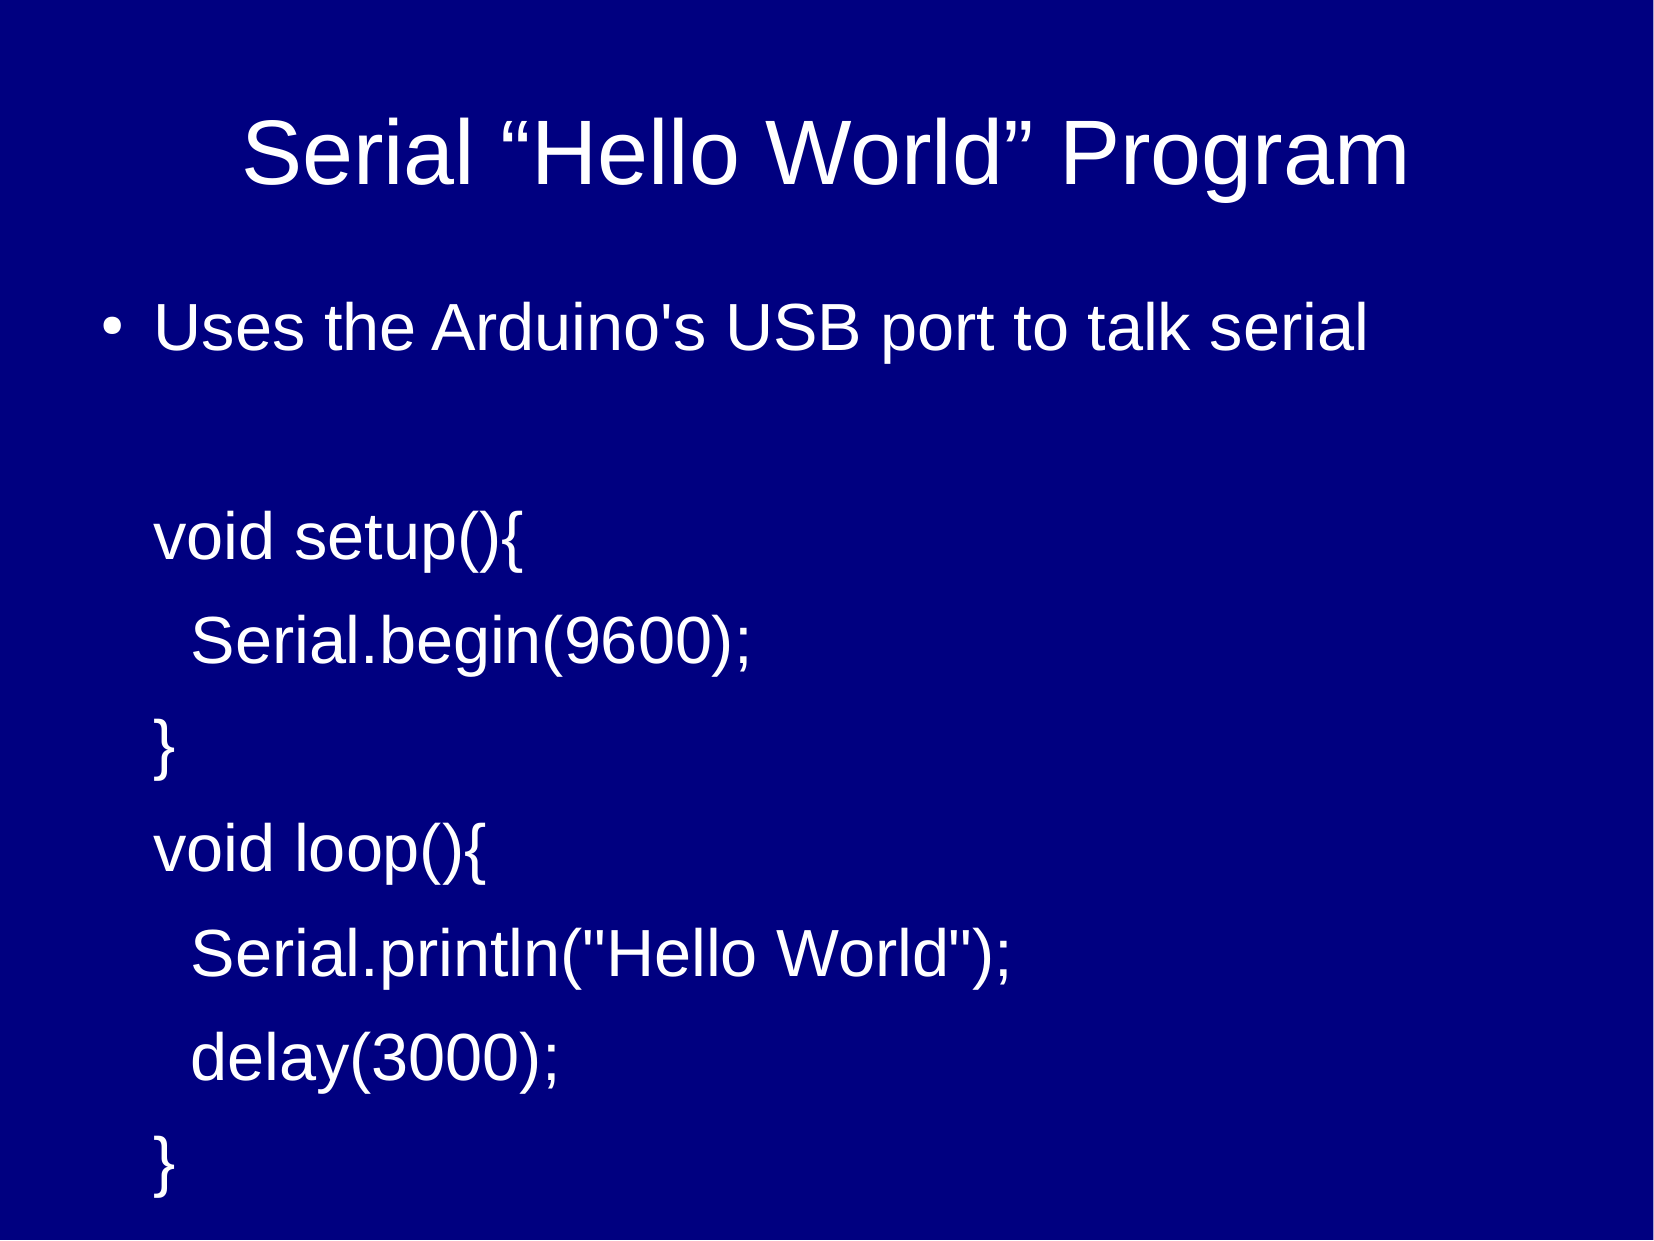

# Serial “Hello World” Program
Uses the Arduino's USB port to talk serial
void setup(){
 Serial.begin(9600);
}
void loop(){
 Serial.println("Hello World");
 delay(3000);
}